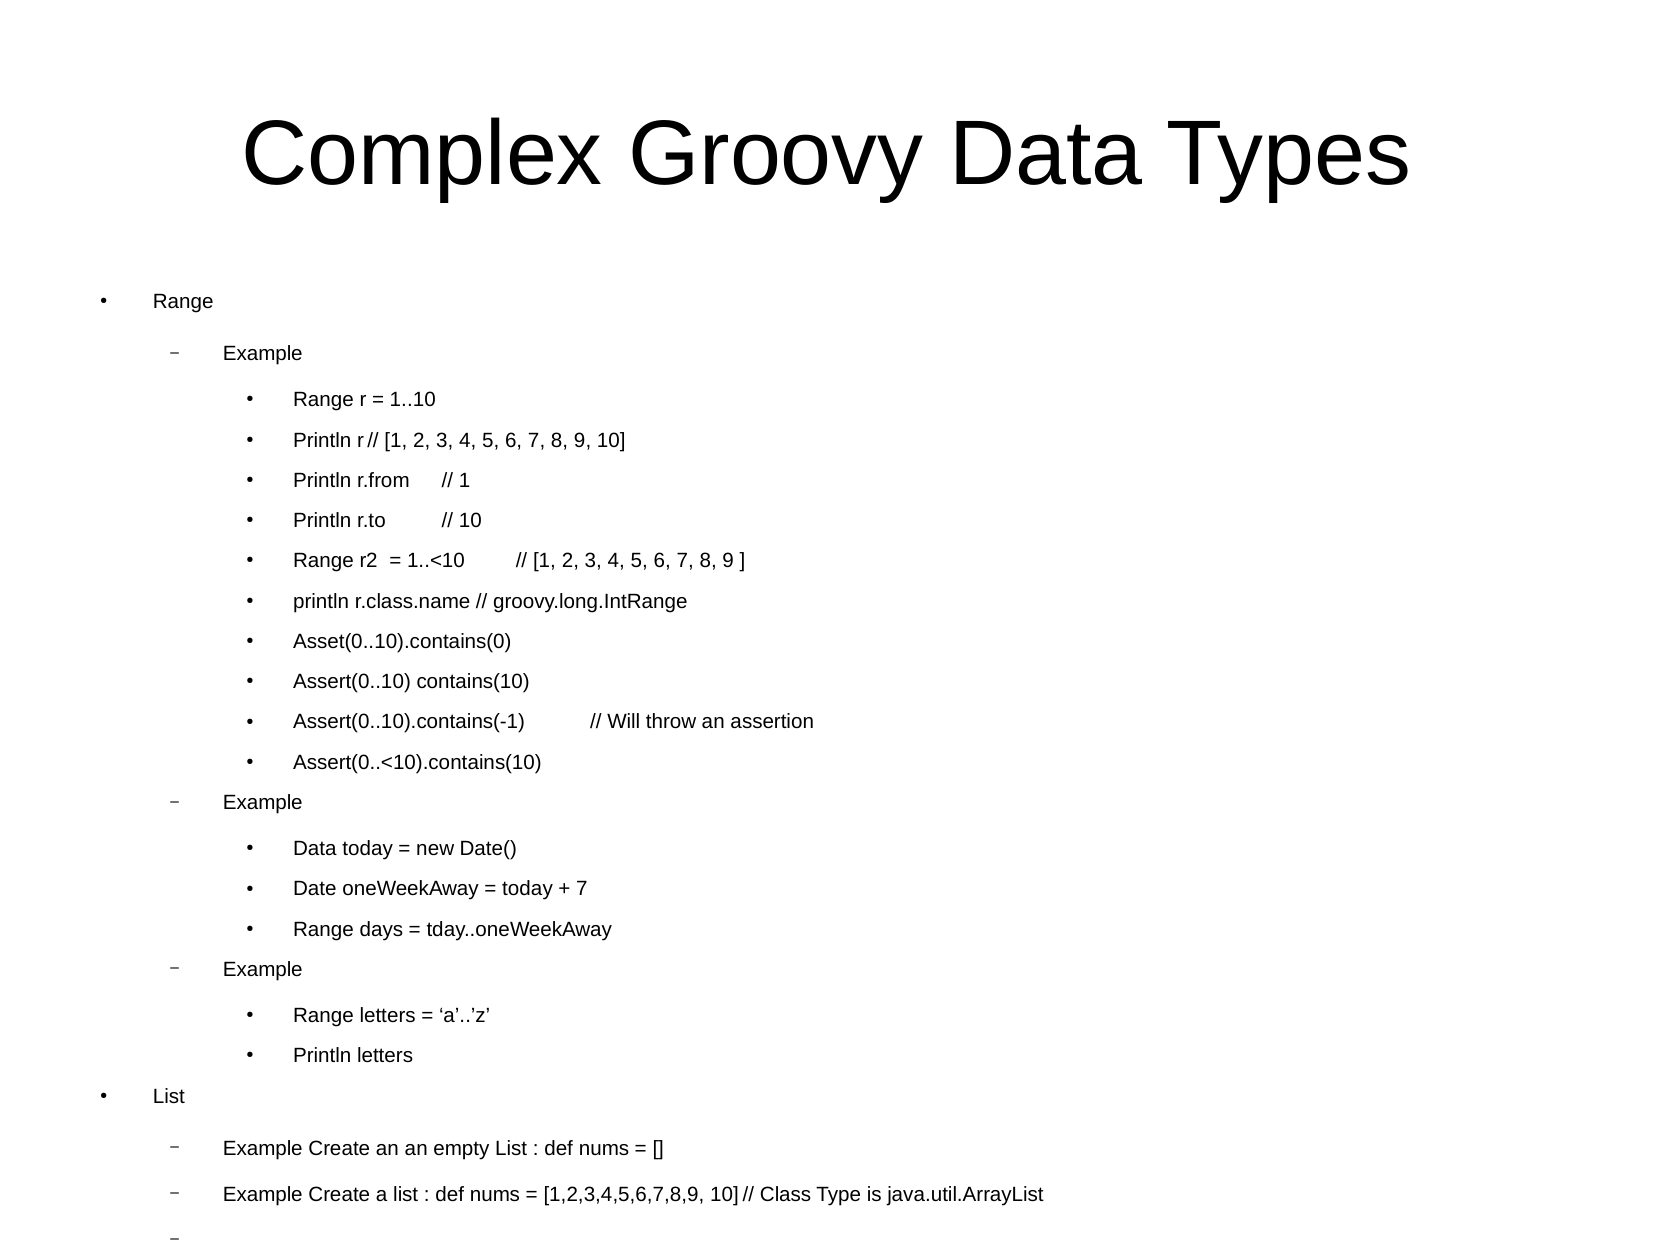

# Complex Groovy Data Types
Range
Example
Range r = 1..10
Println r				// [1, 2, 3, 4, 5, 6, 7, 8, 9, 10]
Println r.from			// 1
Println r.to			// 10
Range r2 = 1..<10	// [1, 2, 3, 4, 5, 6, 7, 8, 9 ]
println r.class.name // groovy.long.IntRange
Asset(0..10).contains(0)
Assert(0..10) contains(10)
Assert(0..10).contains(-1)			// Will throw an assertion
Assert(0..<10).contains(10)
Example
Data today = new Date()
Date oneWeekAway = today + 7
Range days = tday..oneWeekAway
Example
Range letters = ‘a’..’z’
Println letters
List
Example Create an an empty List : def nums = []
Example Create a list : def nums = [1,2,3,4,5,6,7,8,9, 10]		// Class Type is java.util.ArrayList